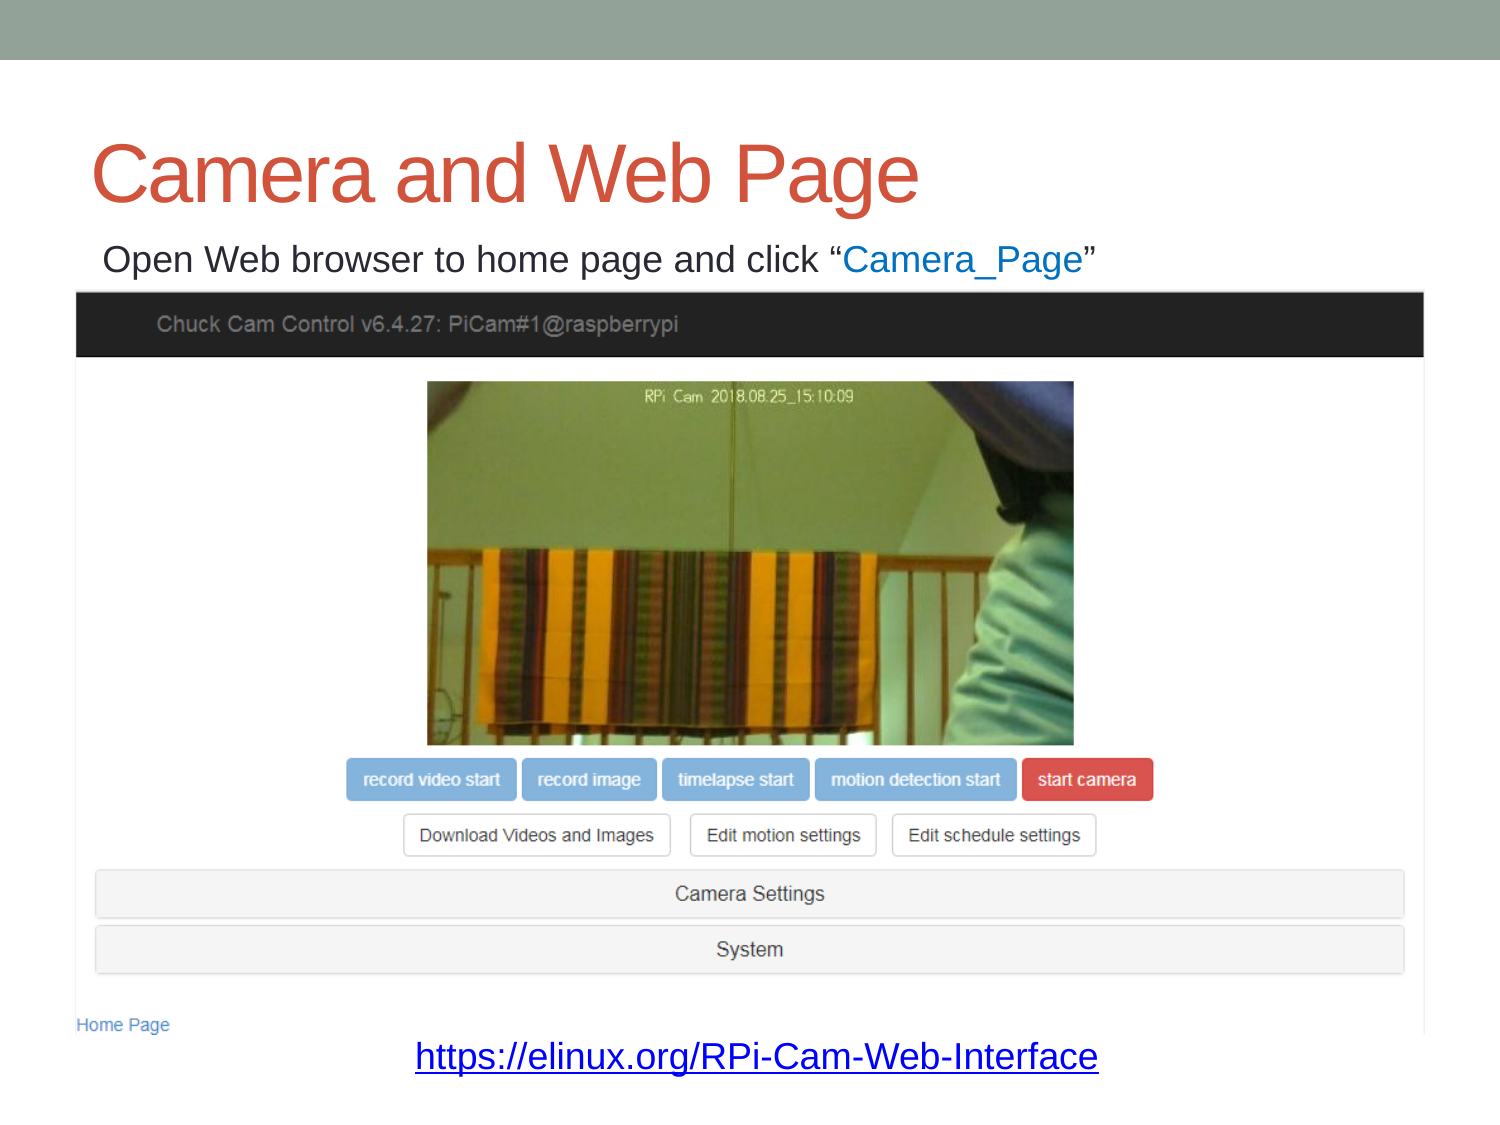

# Camera and Web Page
Open Web browser to home page and click “Camera_Page”
https://elinux.org/RPi-Cam-Web-Interface